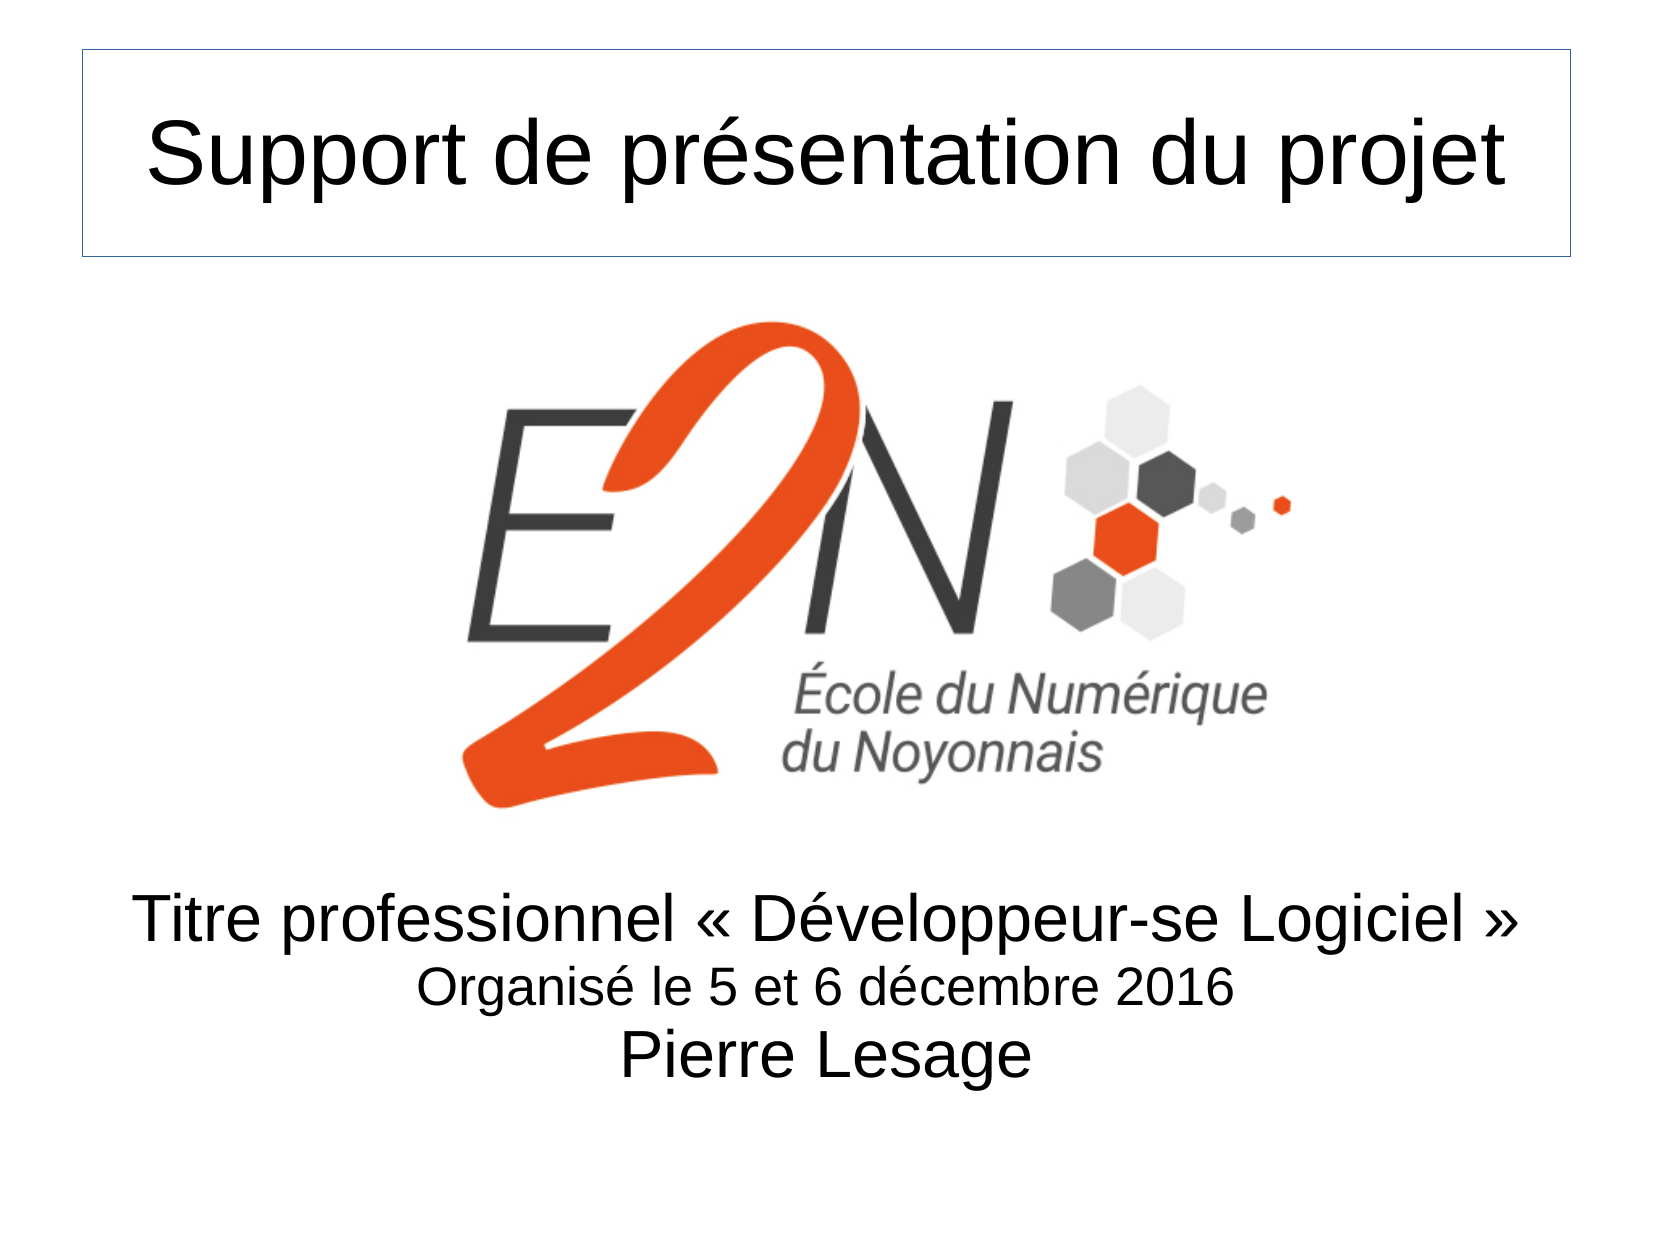

# Support de présentation du projet
Titre professionnel « Développeur-se Logiciel »
Organisé le 5 et 6 décembre 2016
Pierre Lesage